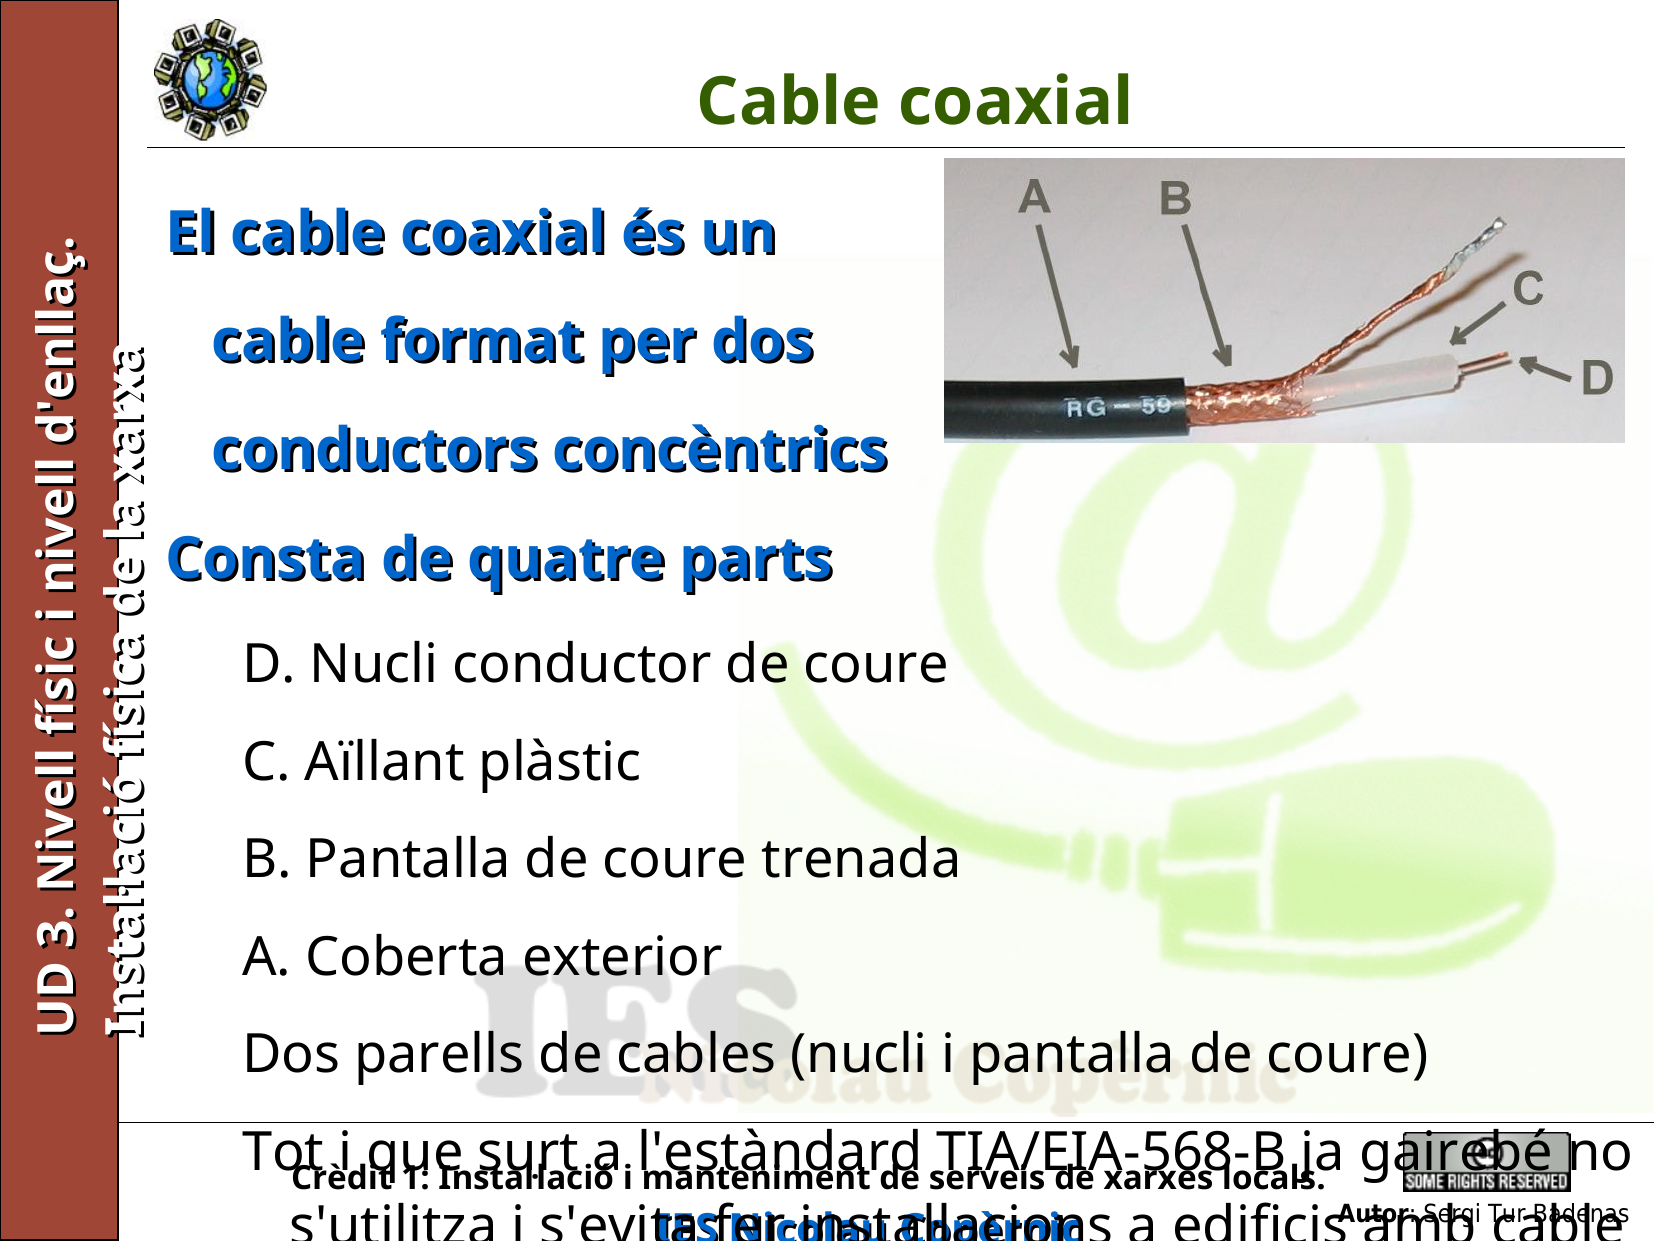

# Cable coaxial
El cable coaxial és un
 cable format per dos
 conductors concèntrics
Consta de quatre parts
D. Nucli conductor de coure
C. Aïllant plàstic
B. Pantalla de coure trenada
A. Coberta exterior
Dos parells de cables (nucli i pantalla de coure)
Tot i que surt a l'estàndard TIA/EIA-568-B ja gairebé no s'utilitza i s'evita fer instal·lacions a edificis amb cable coaxial.